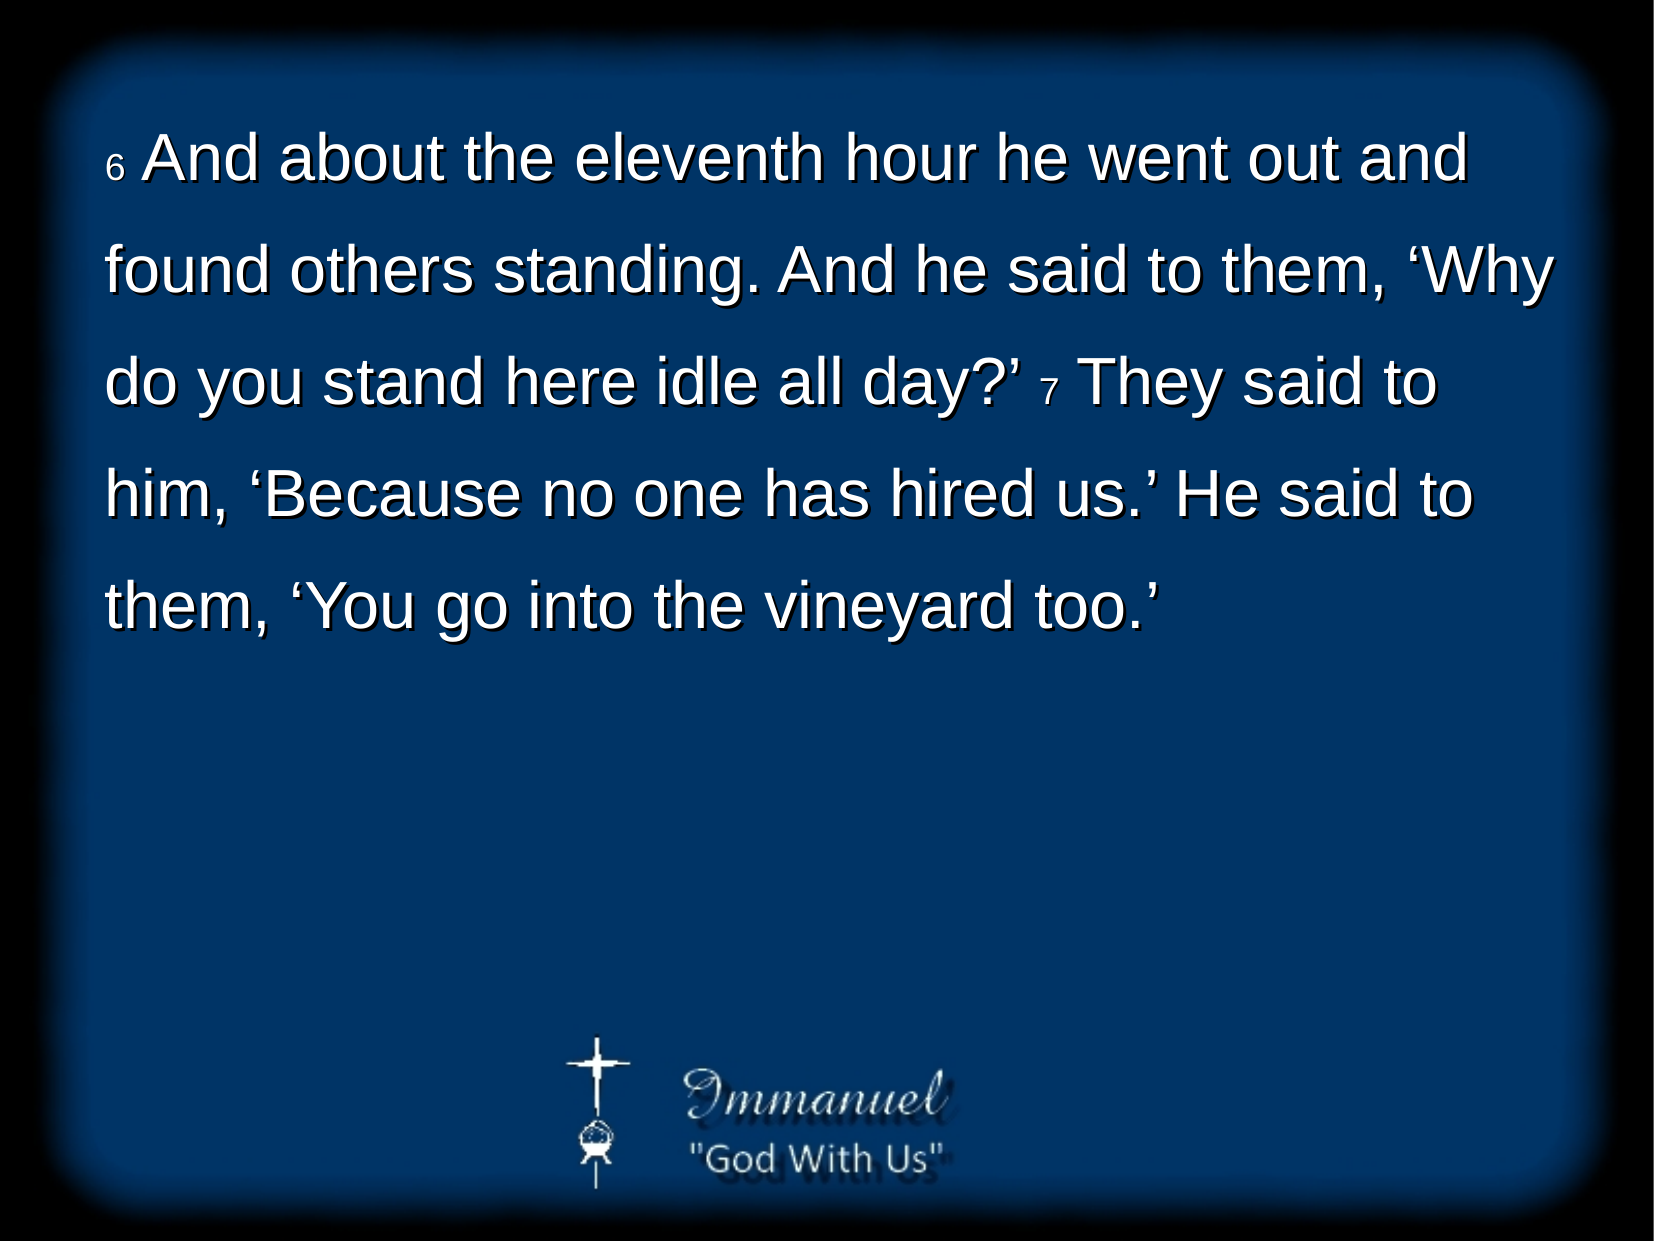

6 And about the eleventh hour he went out and found others standing. And he said to them, ‘Why do you stand here idle all day?’ 7 They said to him, ‘Because no one has hired us.’ He said to them, ‘You go into the vineyard too.’